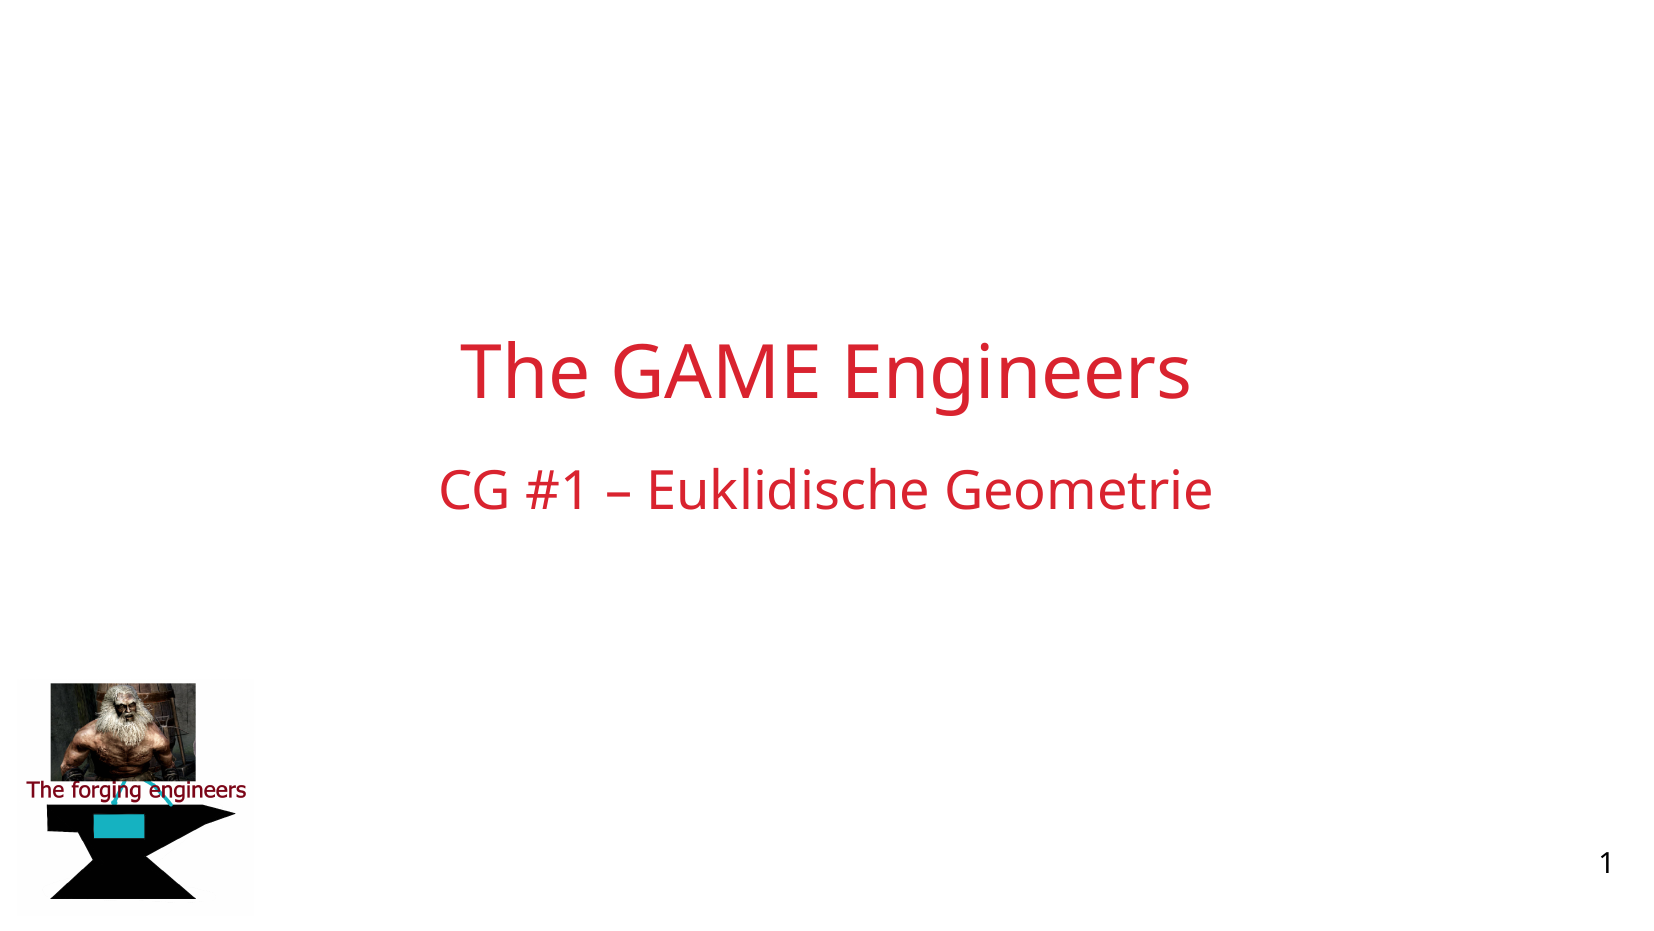

The GAME Engineers
CG #1 – Euklidische Geometrie